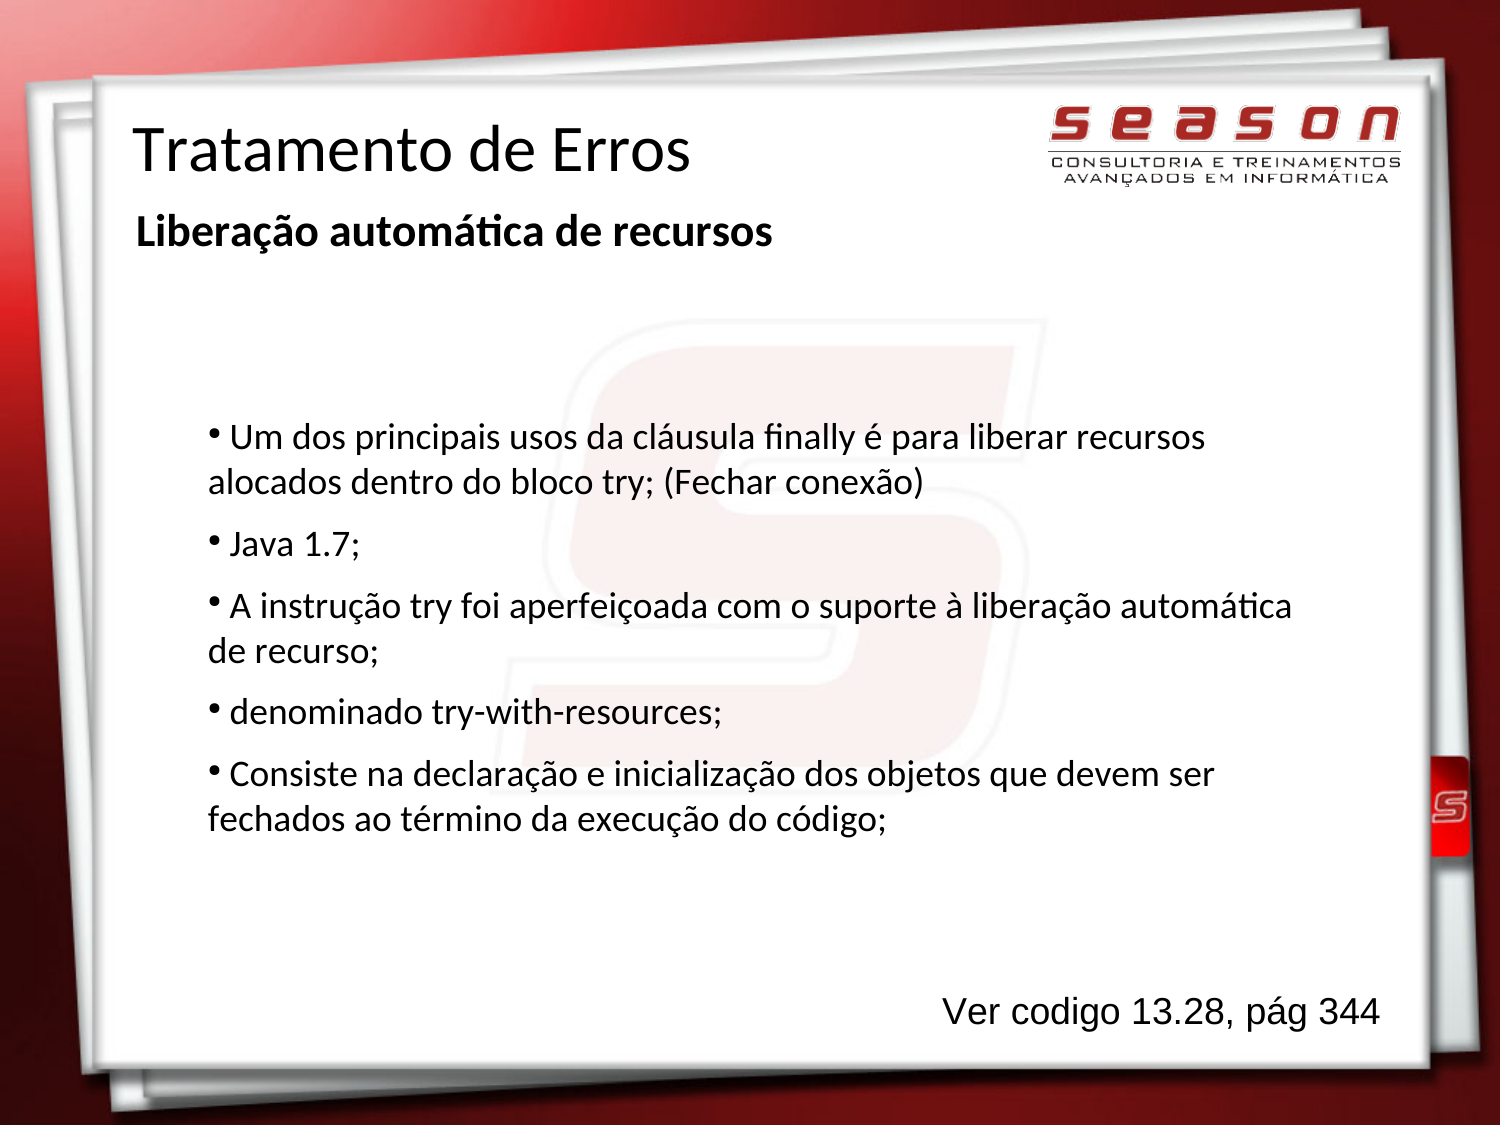

# Tratamento de Erros
Liberação automática de recursos
 Um dos principais usos da cláusula finally é para liberar recursos alocados dentro do bloco try; (Fechar conexão)
 Java 1.7;
 A instrução try foi aperfeiçoada com o suporte à liberação automática de recurso;
 denominado try-with-resources;
 Consiste na declaração e inicialização dos objetos que devem ser fechados ao término da execução do código;
Ver codigo 13.28, pág 344